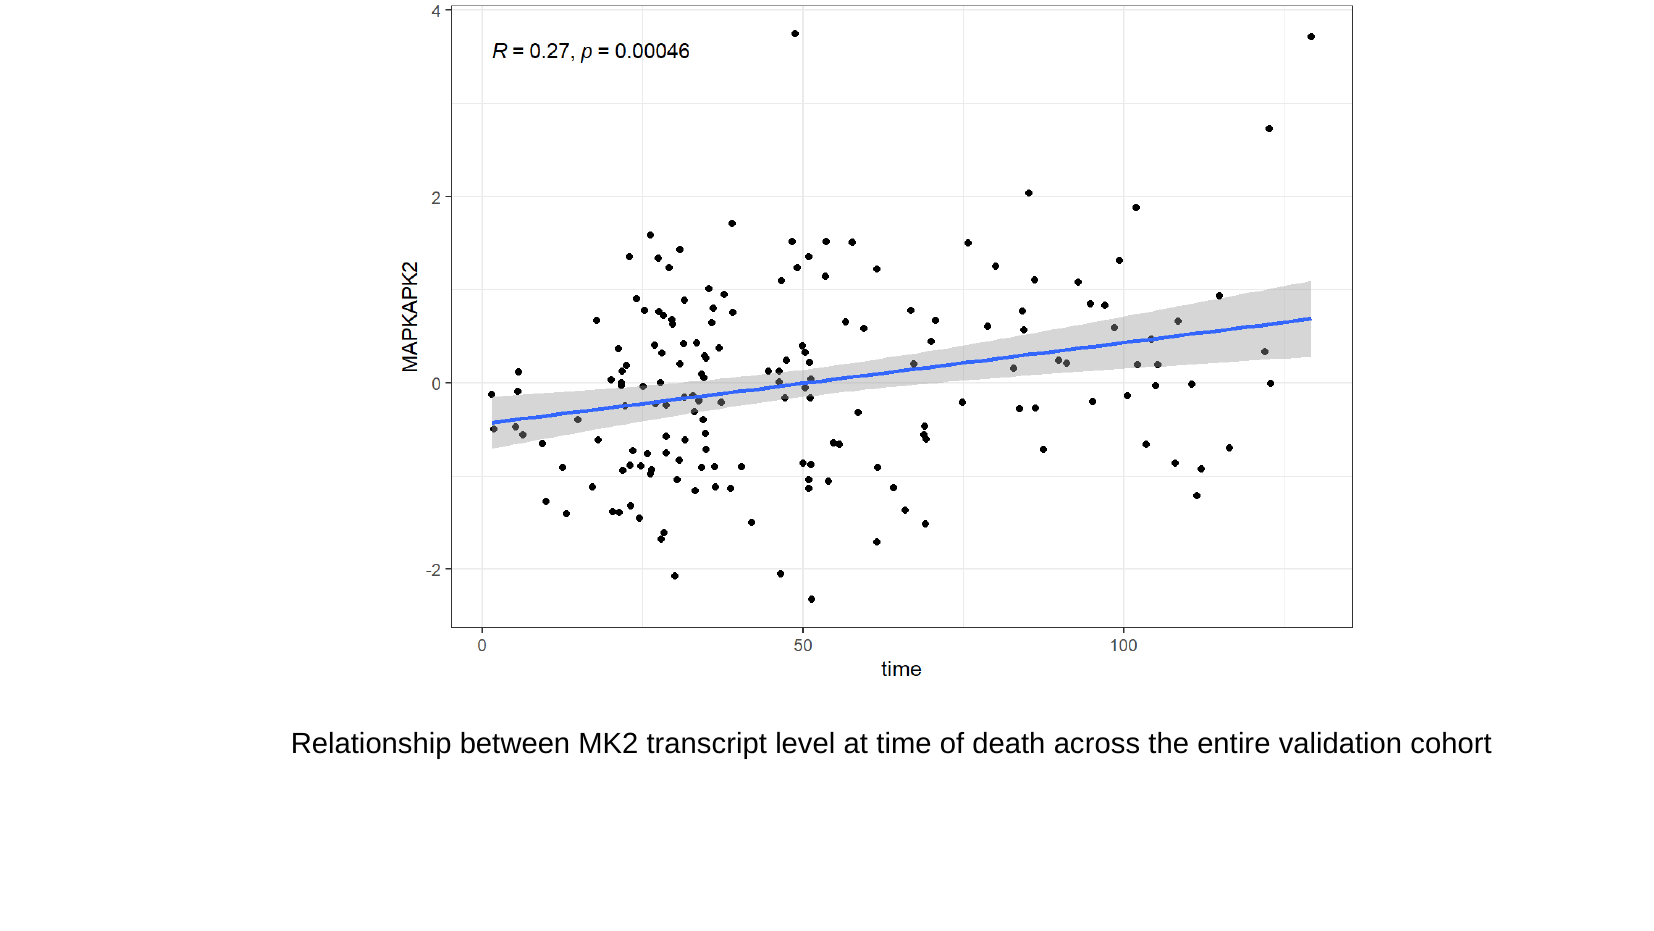

Relationship between MK2 transcript level at time of death across the entire validation cohort